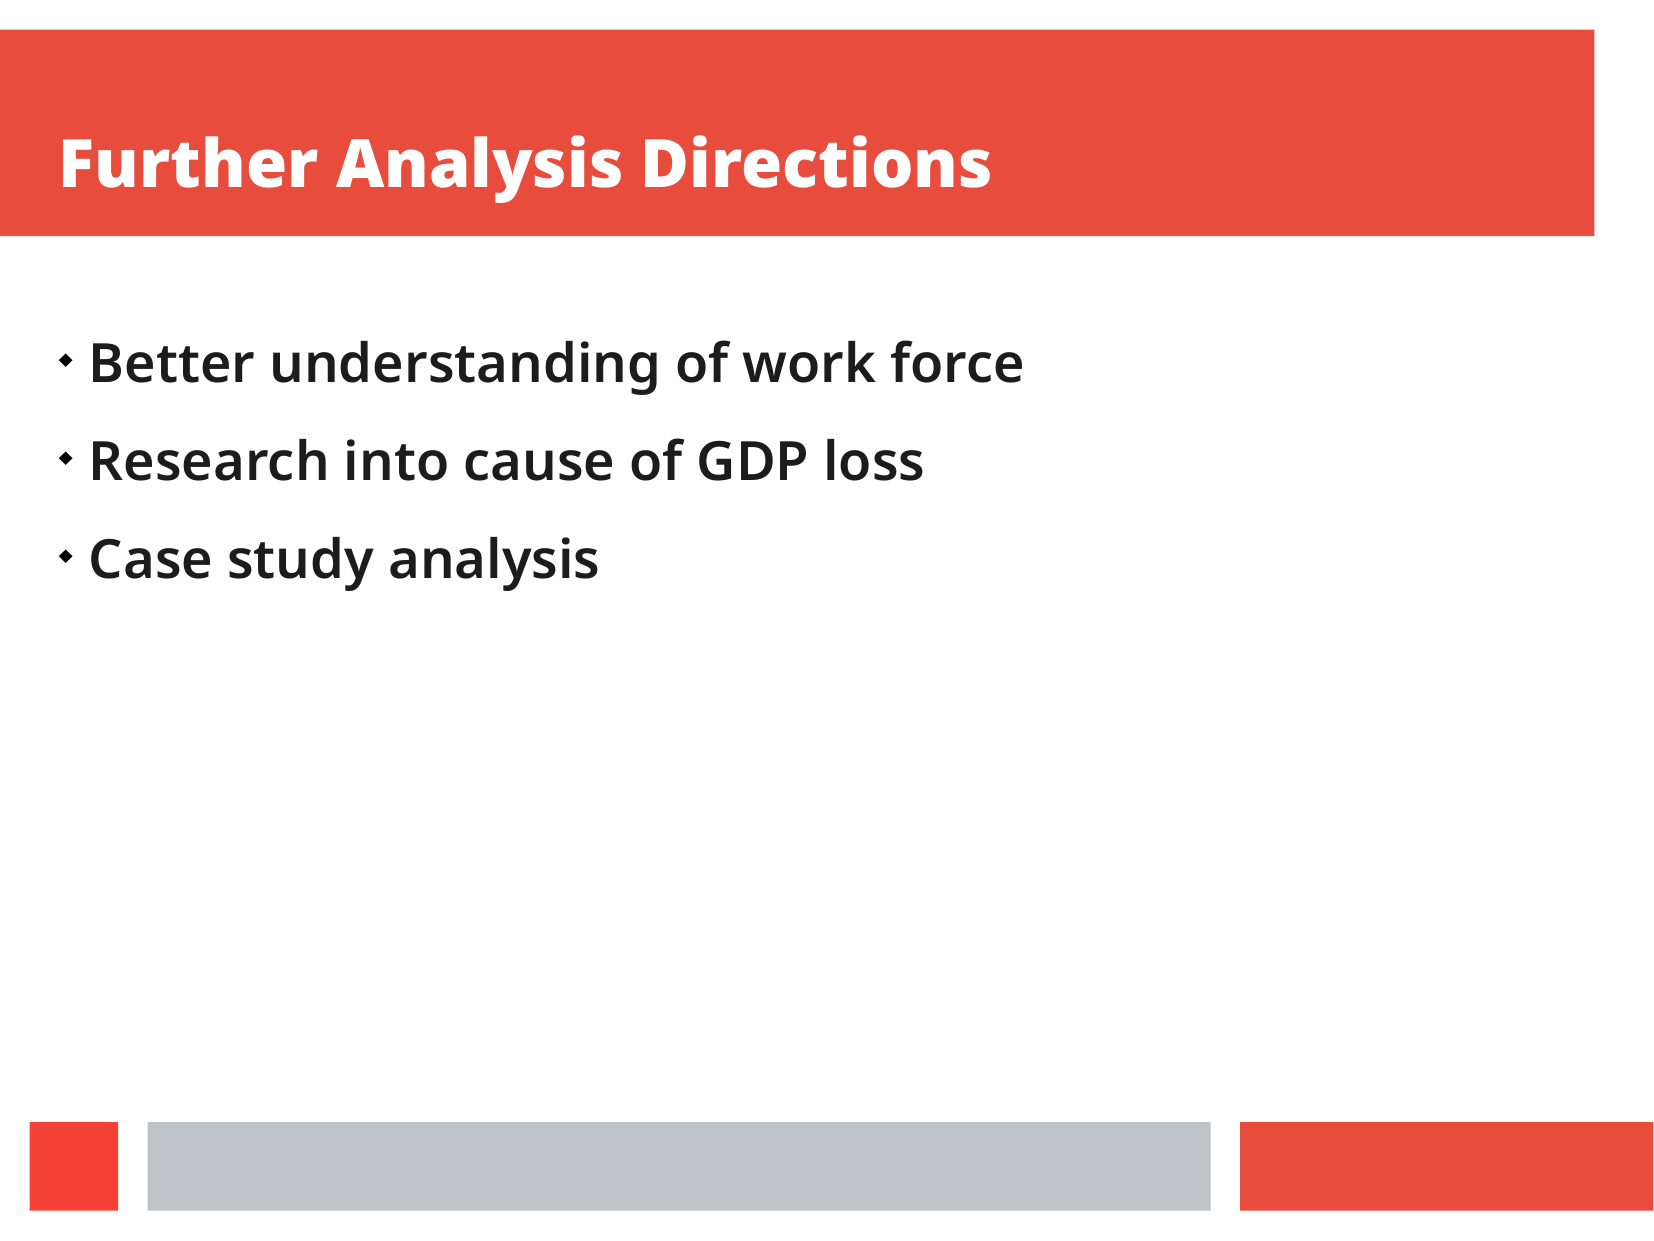

# Further Analysis Directions
Better understanding of work force
Research into cause of GDP loss
Case study analysis